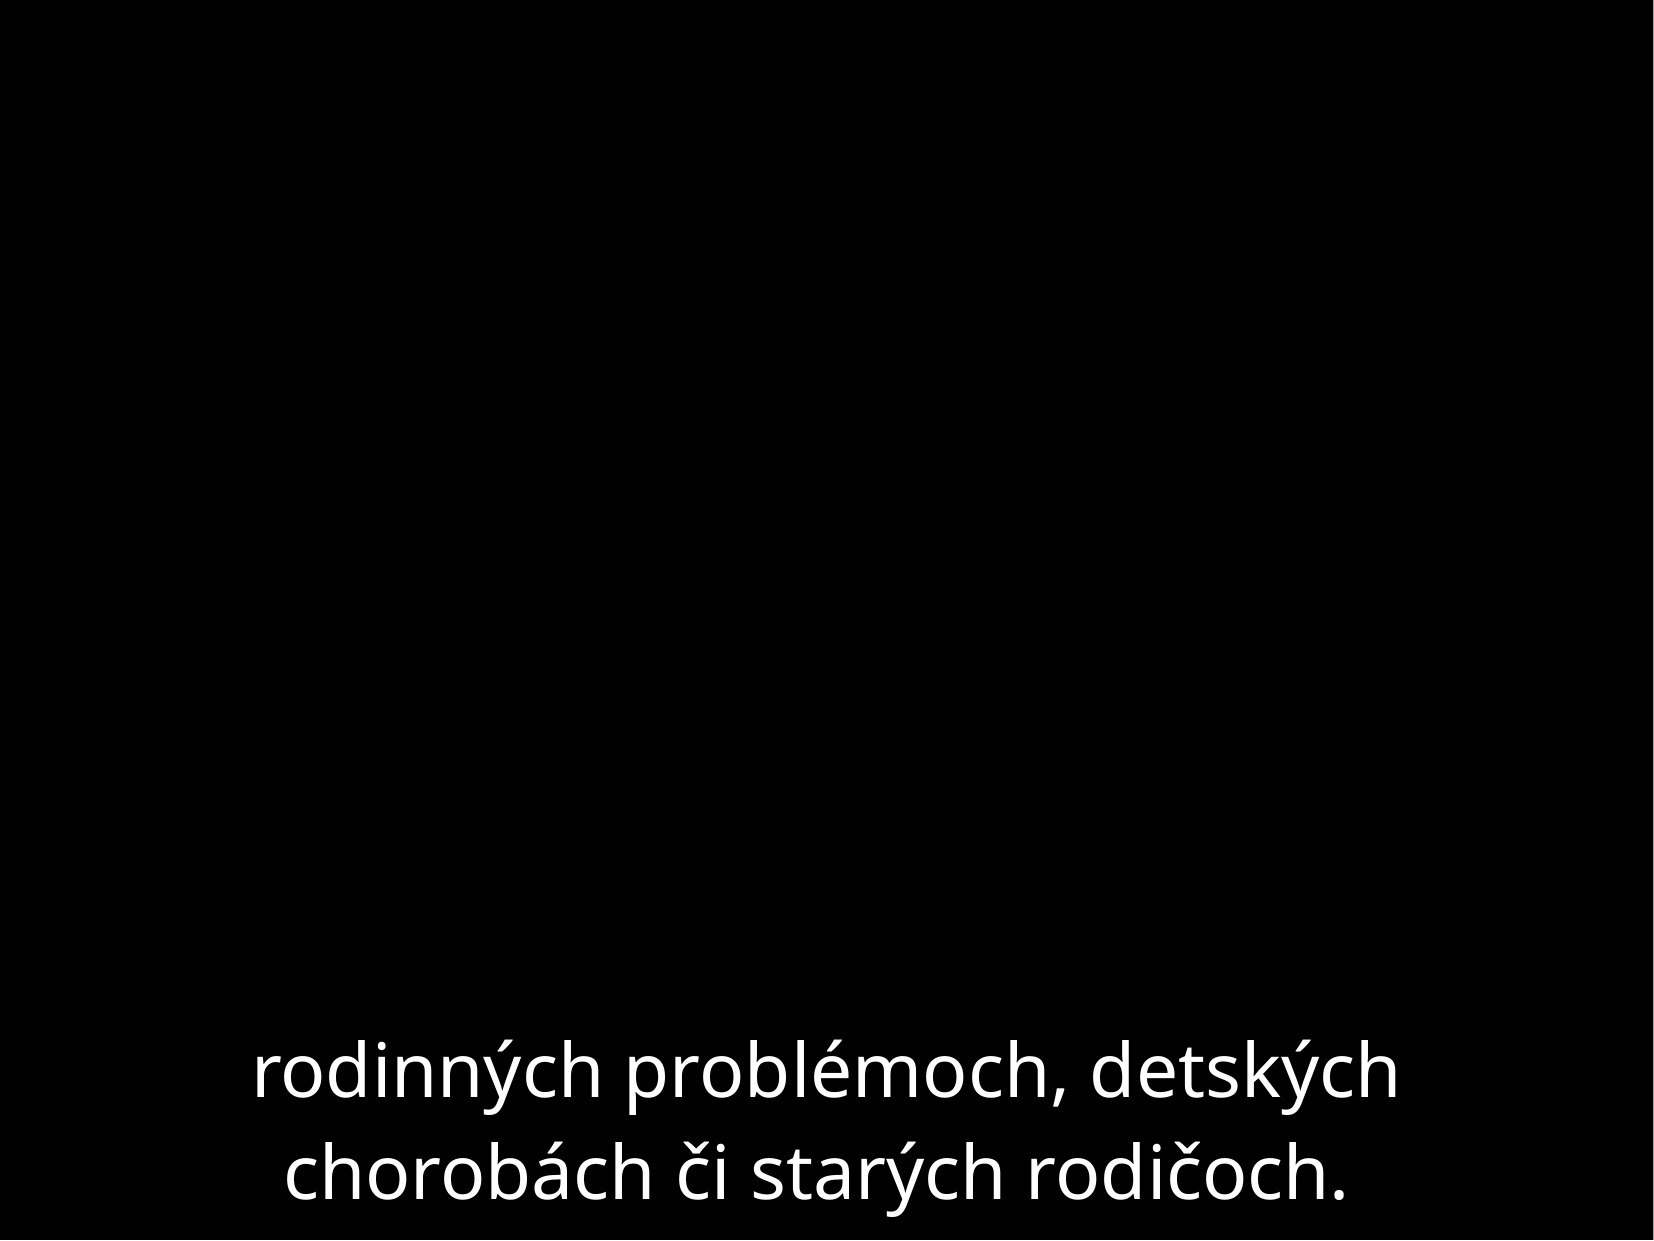

# rodinných problémoch, detských chorobách či starých rodičoch.